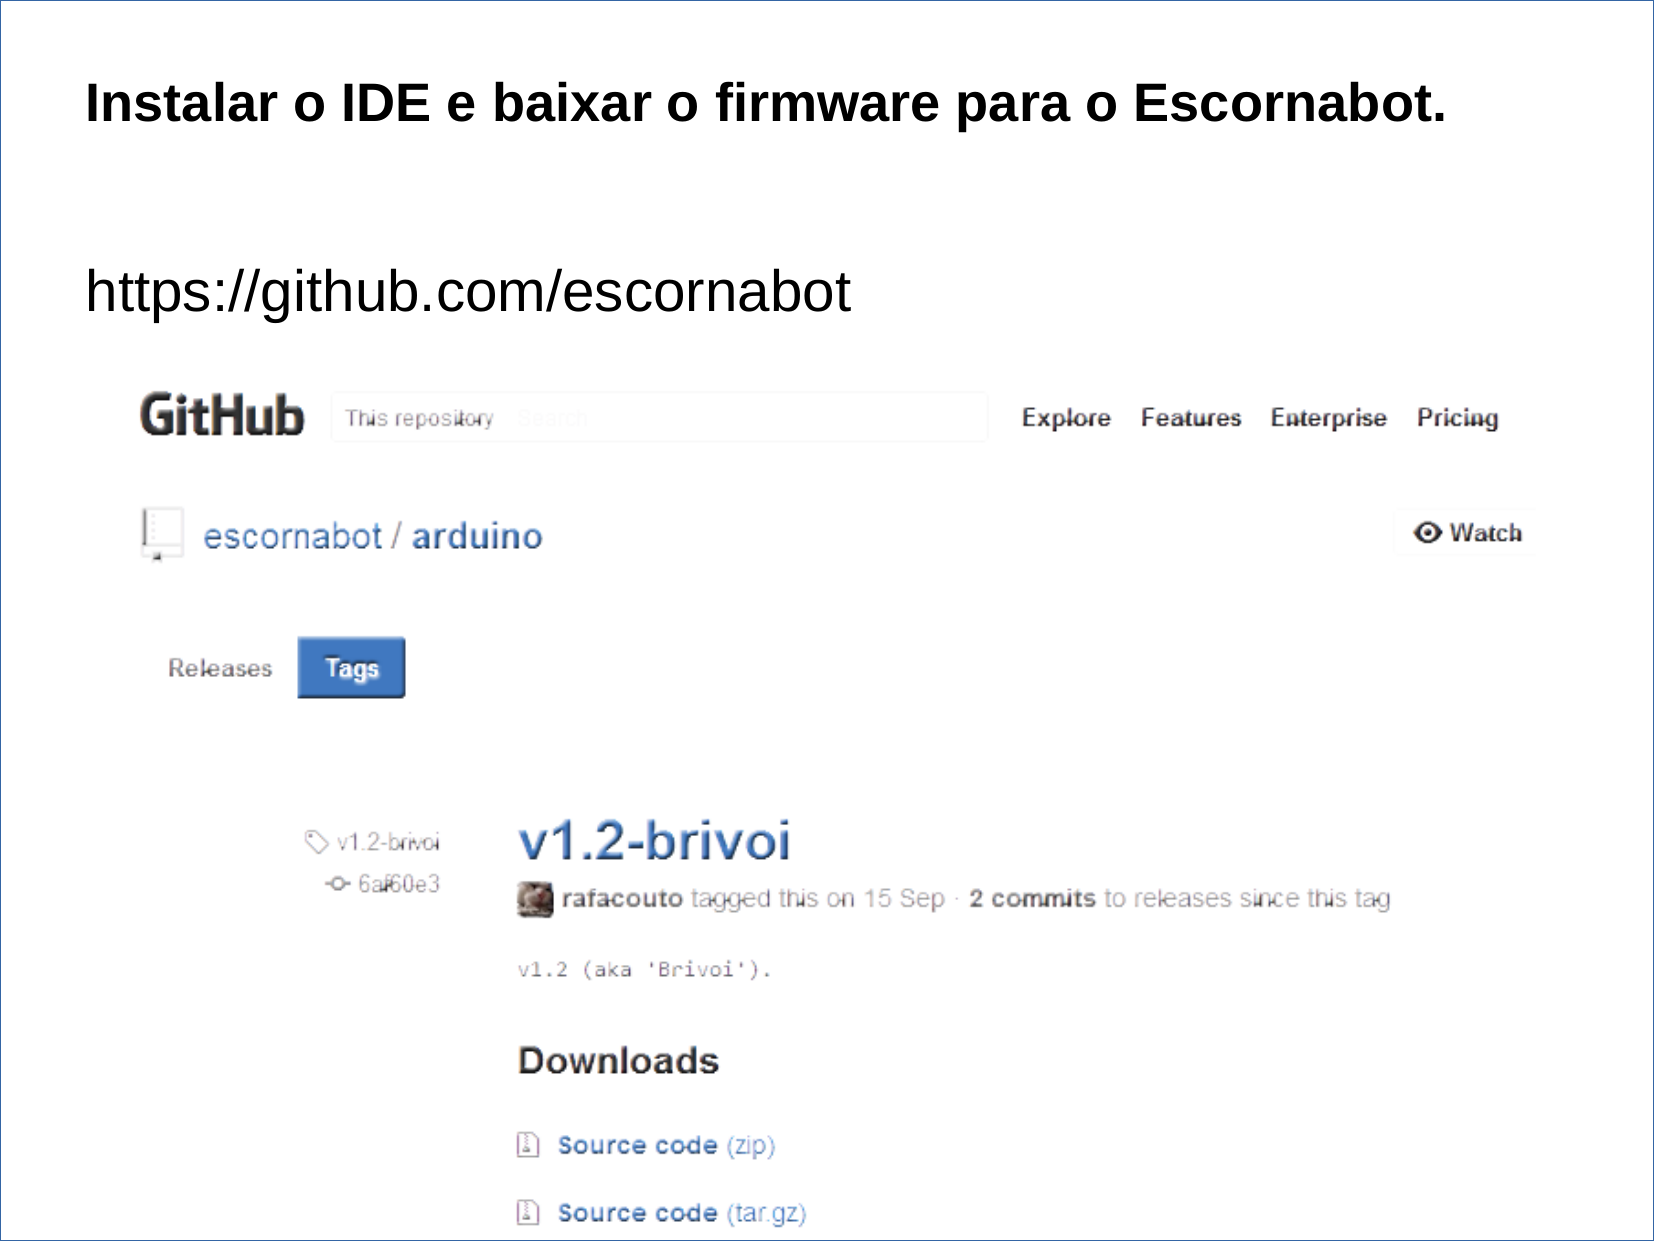

Instalar o IDE e baixar o firmware para o Escornabot.
https://github.com/escornabot